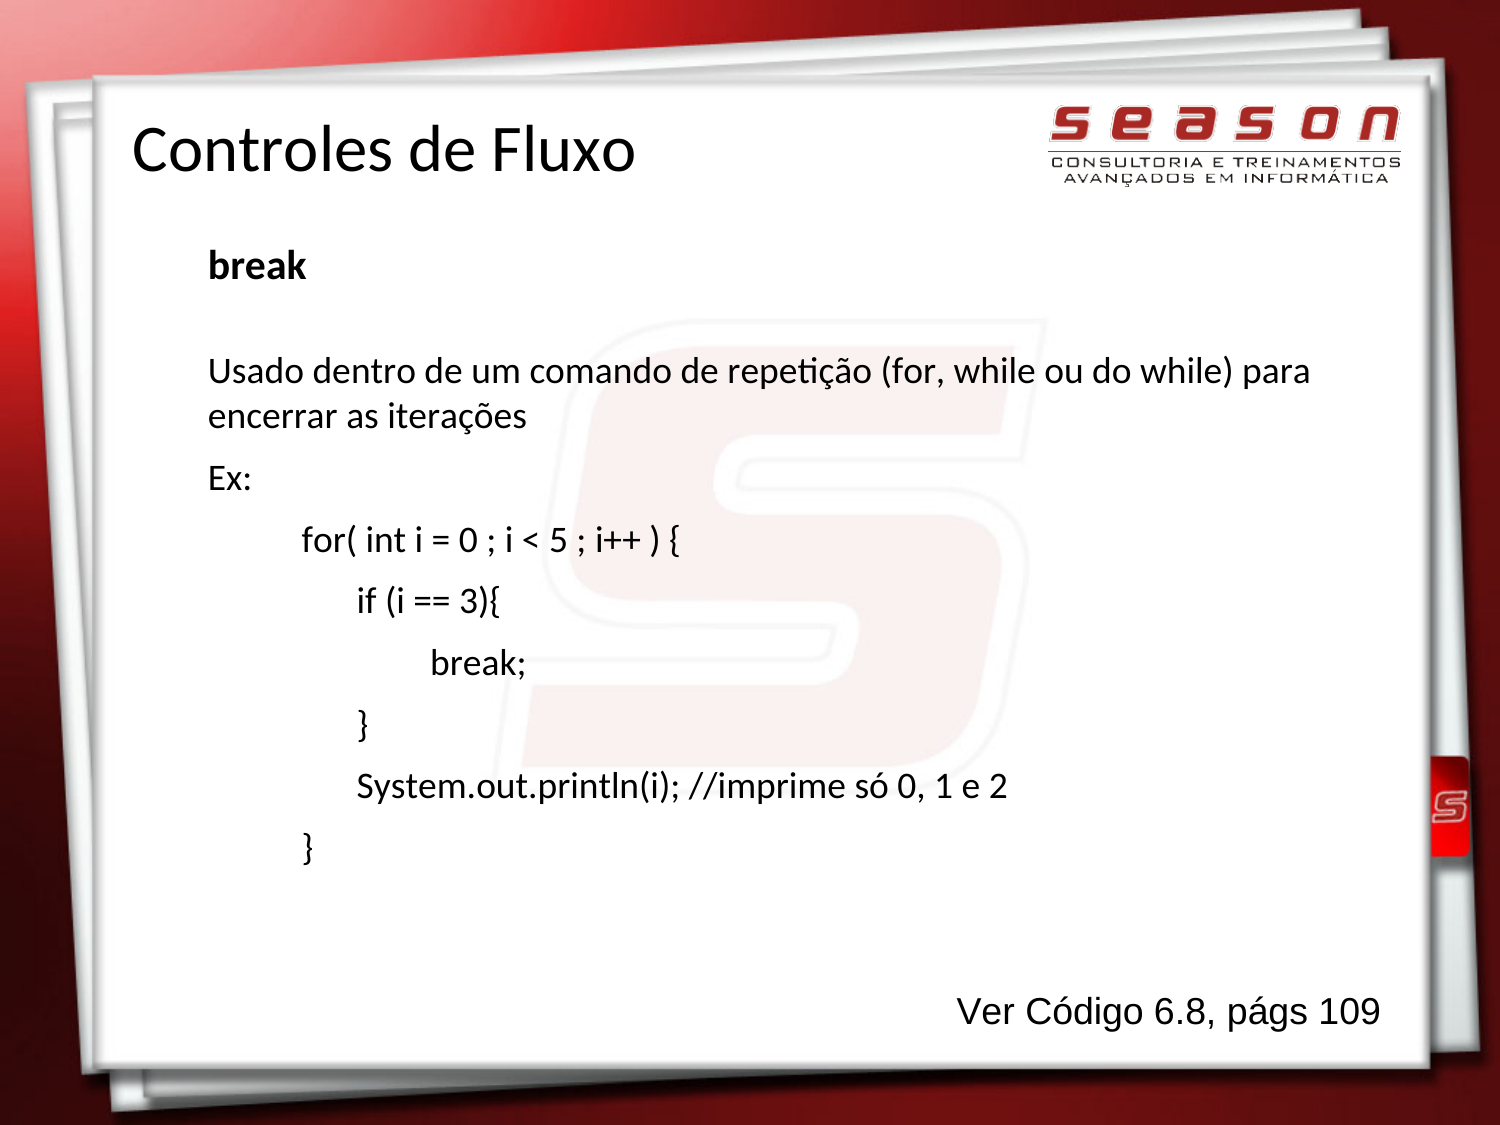

# Controles de Fluxo
break
Usado dentro de um comando de repetição (for, while ou do while) para encerrar as iterações
Ex:
for( int i = 0 ; i < 5 ; i++ ) {
	if (i == 3){
		break;
	}
	System.out.println(i); //imprime só 0, 1 e 2
}
Ver Código 6.8, págs 109